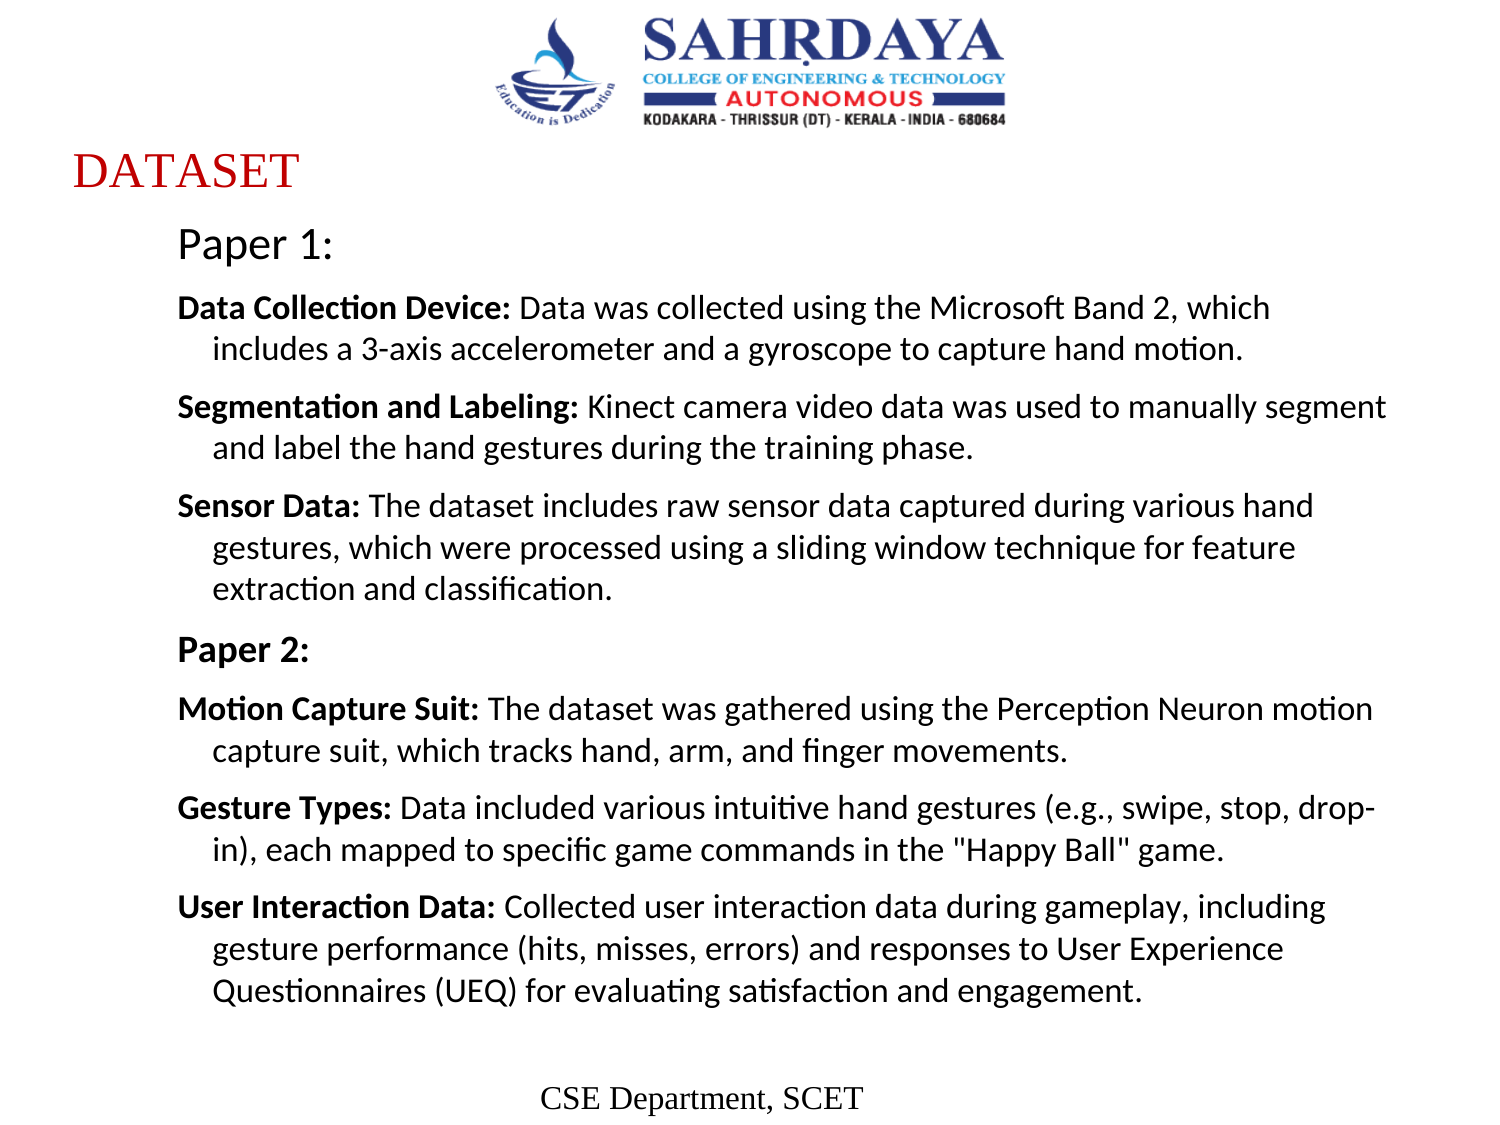

DATASET
# Paper 1:
Data Collection Device: Data was collected using the Microsoft Band 2, which includes a 3-axis accelerometer and a gyroscope to capture hand motion.
Segmentation and Labeling: Kinect camera video data was used to manually segment and label the hand gestures during the training phase.
Sensor Data: The dataset includes raw sensor data captured during various hand gestures, which were processed using a sliding window technique for feature extraction and classification.
Paper 2:
Motion Capture Suit: The dataset was gathered using the Perception Neuron motion capture suit, which tracks hand, arm, and finger movements.
Gesture Types: Data included various intuitive hand gestures (e.g., swipe, stop, drop-in), each mapped to specific game commands in the "Happy Ball" game.
User Interaction Data: Collected user interaction data during gameplay, including gesture performance (hits, misses, errors) and responses to User Experience Questionnaires (UEQ) for evaluating satisfaction and engagement.
CSE Department, SCET​